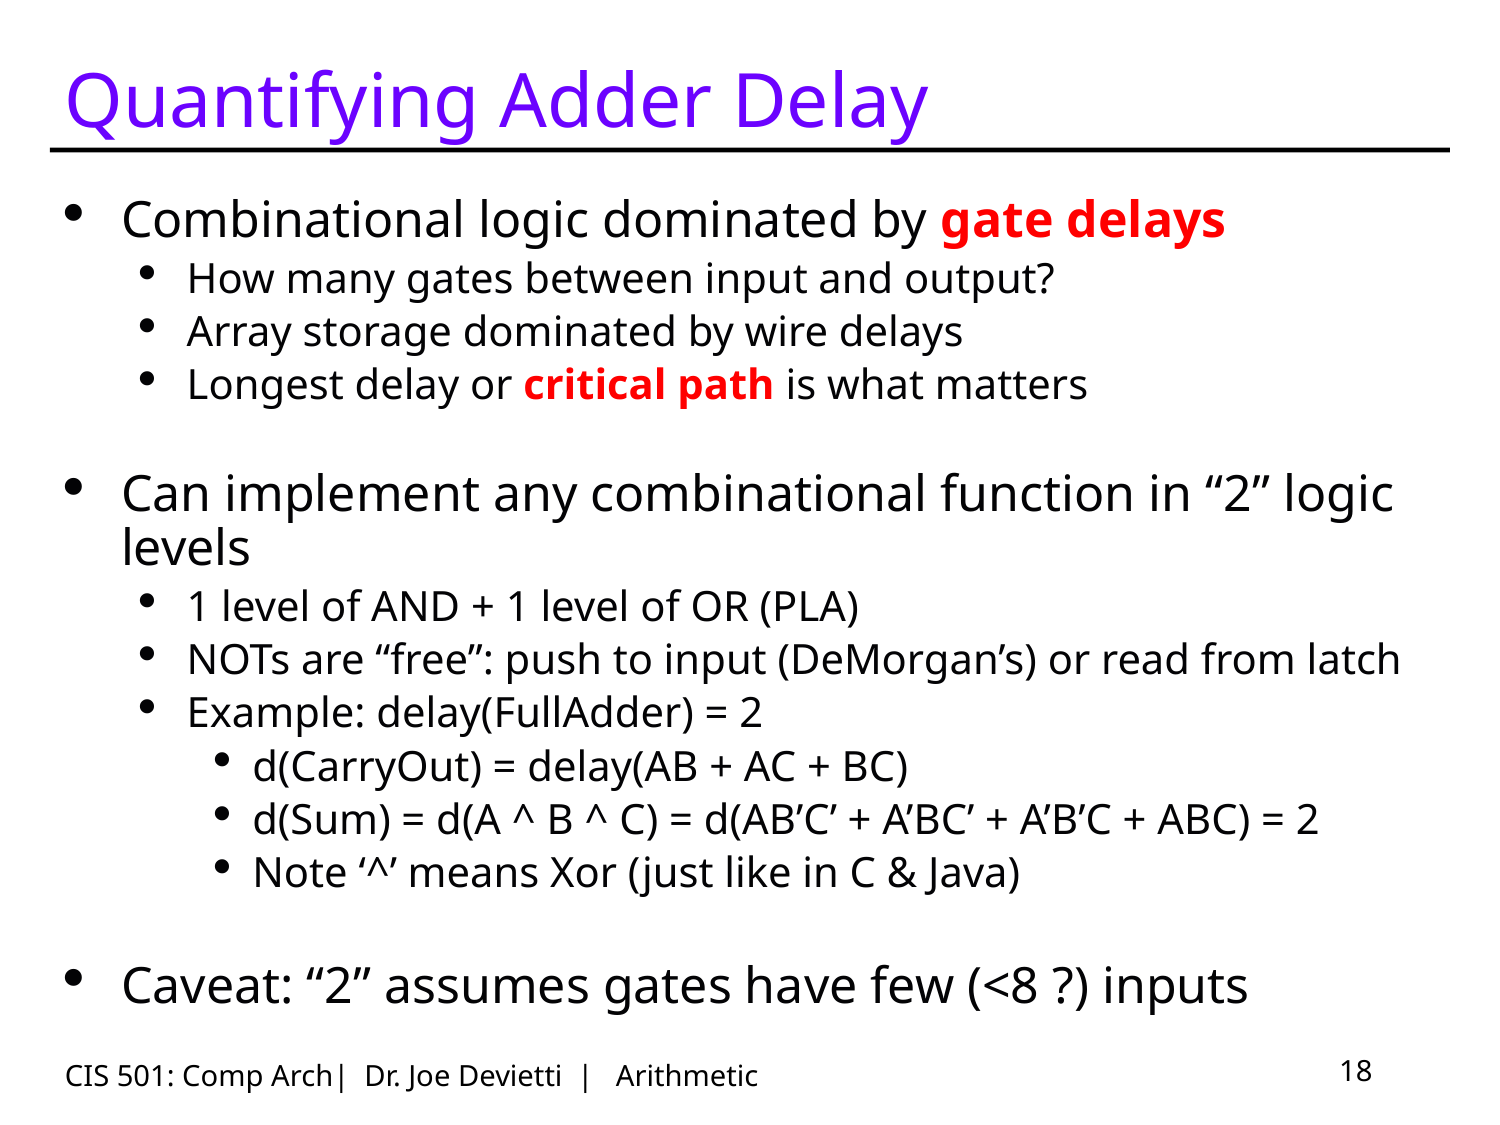

Quantifying Adder Delay
Combinational logic dominated by gate delays
How many gates between input and output?
Array storage dominated by wire delays
Longest delay or critical path is what matters
Can implement any combinational function in “2” logic levels
1 level of AND + 1 level of OR (PLA)
NOTs are “free”: push to input (DeMorgan’s) or read from latch
Example: delay(FullAdder) = 2
d(CarryOut) = delay(AB + AC + BC)
d(Sum) = d(A ^ B ^ C) = d(AB’C’ + A’BC’ + A’B’C + ABC) = 2
Note ‘^’ means Xor (just like in C & Java)
Caveat: “2” assumes gates have few (<8 ?) inputs
CIS 501: Comp Arch| Dr. Joe Devietti | Arithmetic